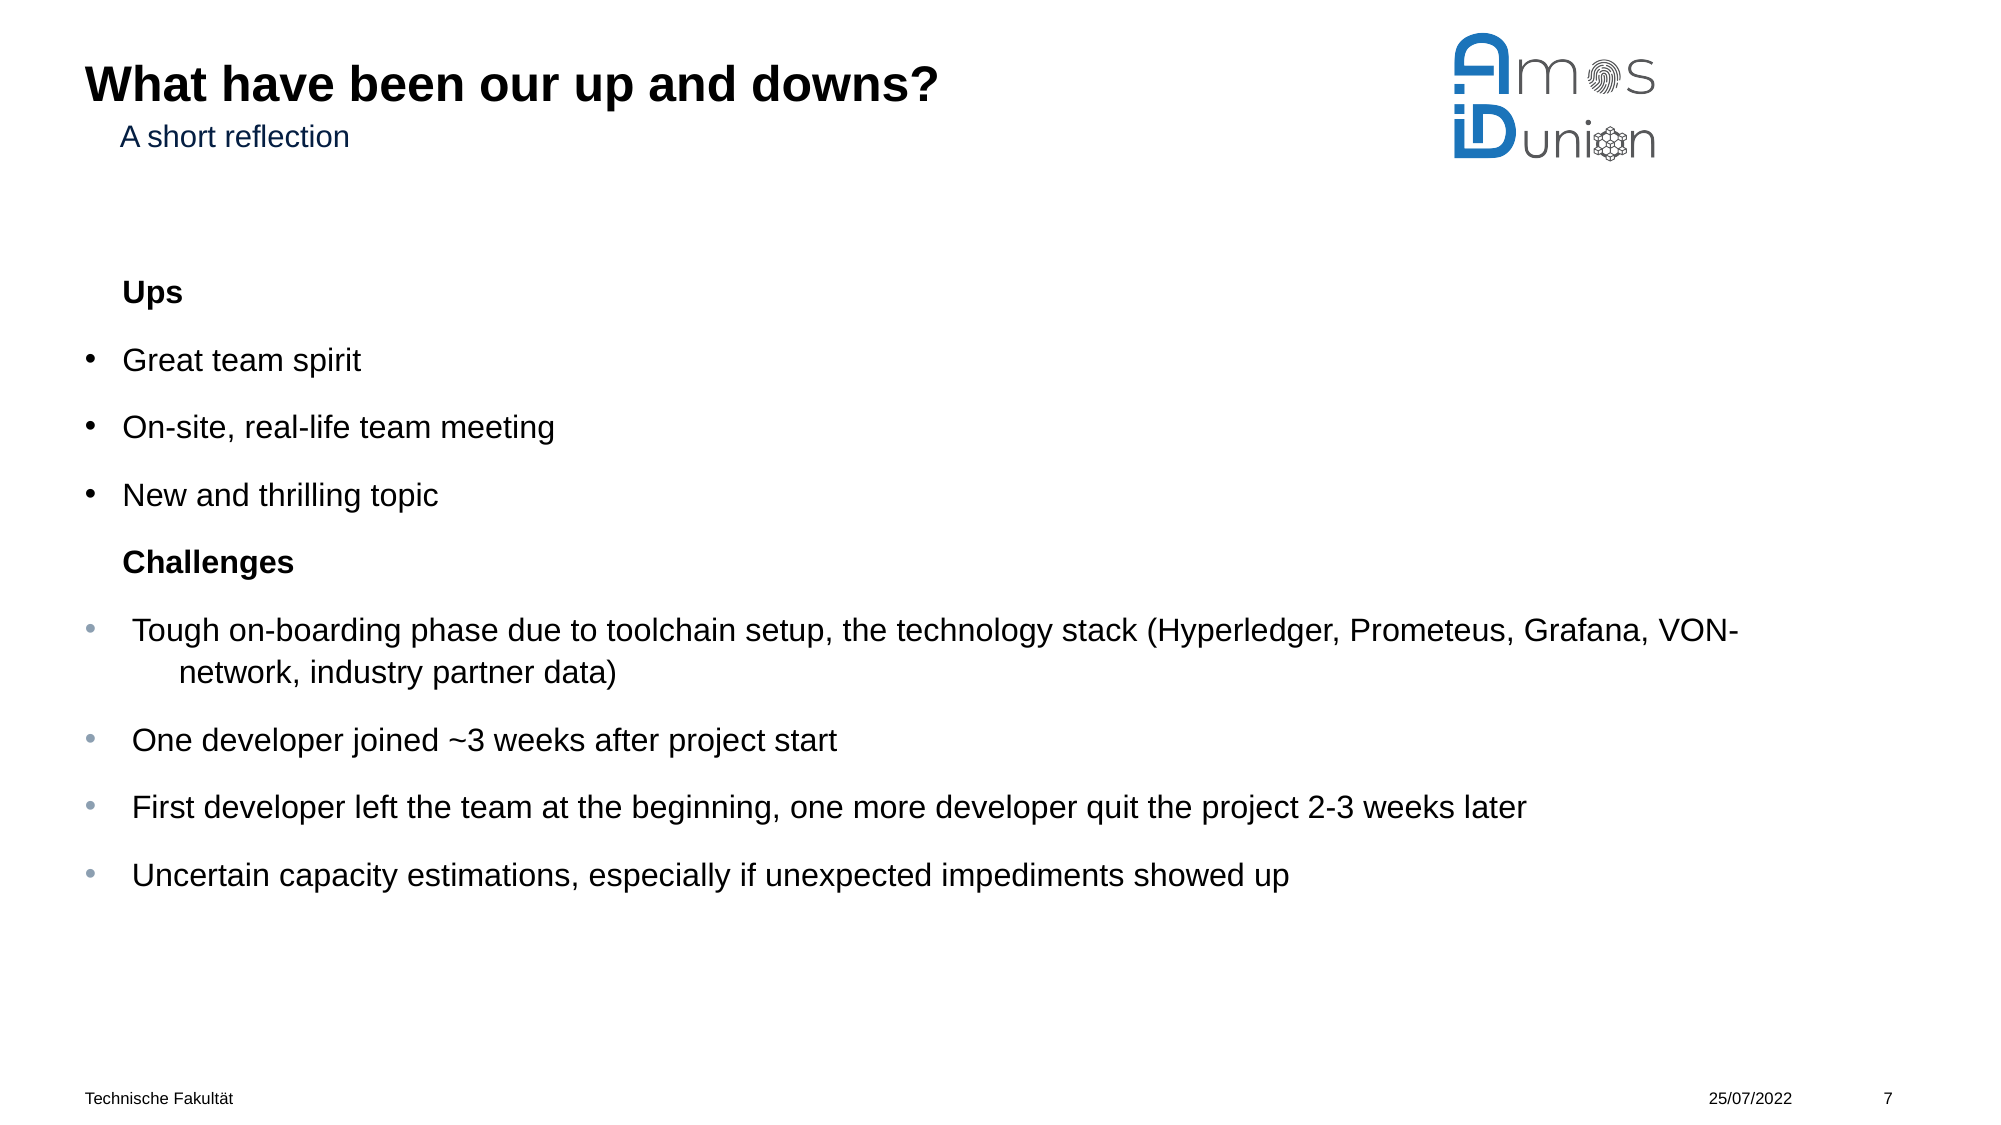

What have been our up and downs?
A short reflection
# Ups
Great team spirit
On-site, real-life team meeting
New and thrilling topic
Challenges
Tough on-boarding phase due to toolchain setup, the technology stack (Hyperledger, Prometeus, Grafana, VON-network, industry partner data)
One developer joined ~3 weeks after project start
First developer left the team at the beginning, one more developer quit the project 2-3 weeks later
Uncertain capacity estimations, especially if unexpected impediments showed up
Technische Fakultät
25/07/2022